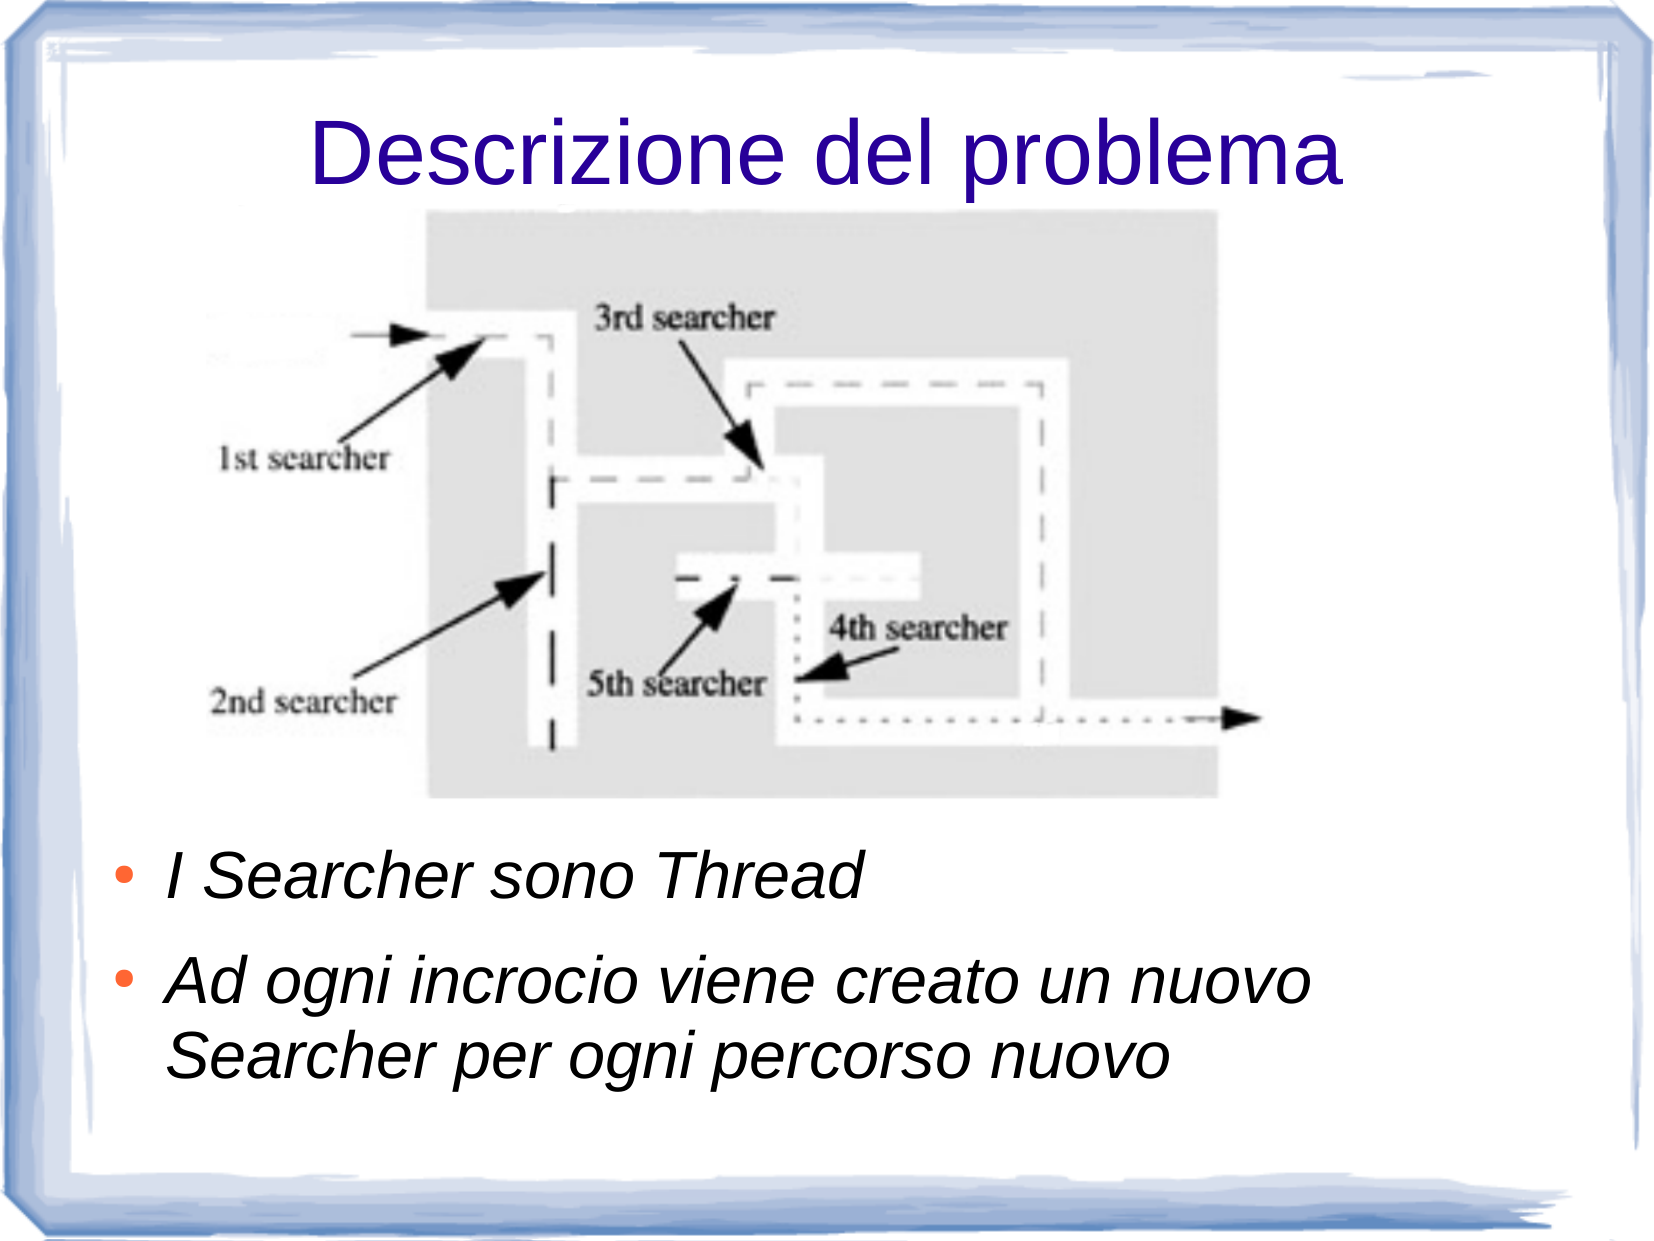

# Descrizione del problema
I Searcher sono Thread
Ad ogni incrocio viene creato un nuovo Searcher per ogni percorso nuovo